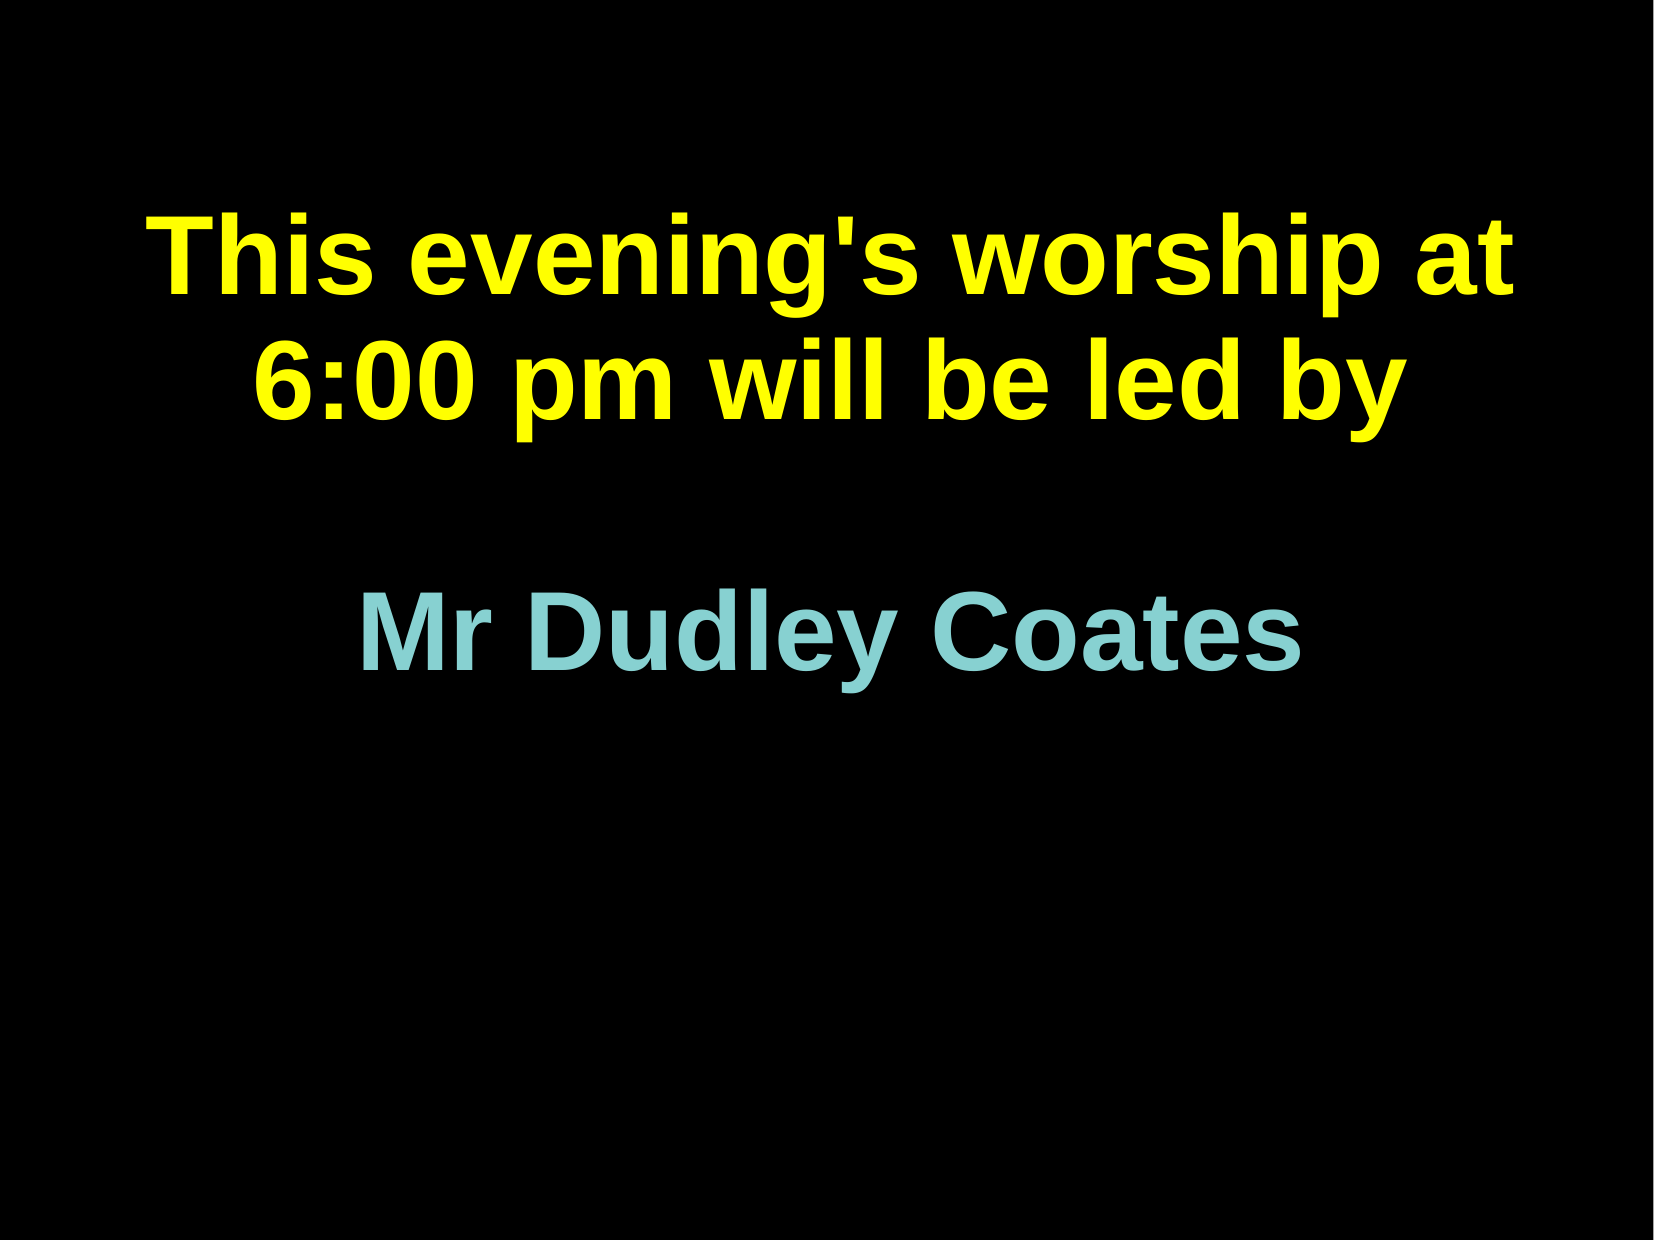

This evening's worship at 6:00 pm will be led by
Mr Dudley Coates